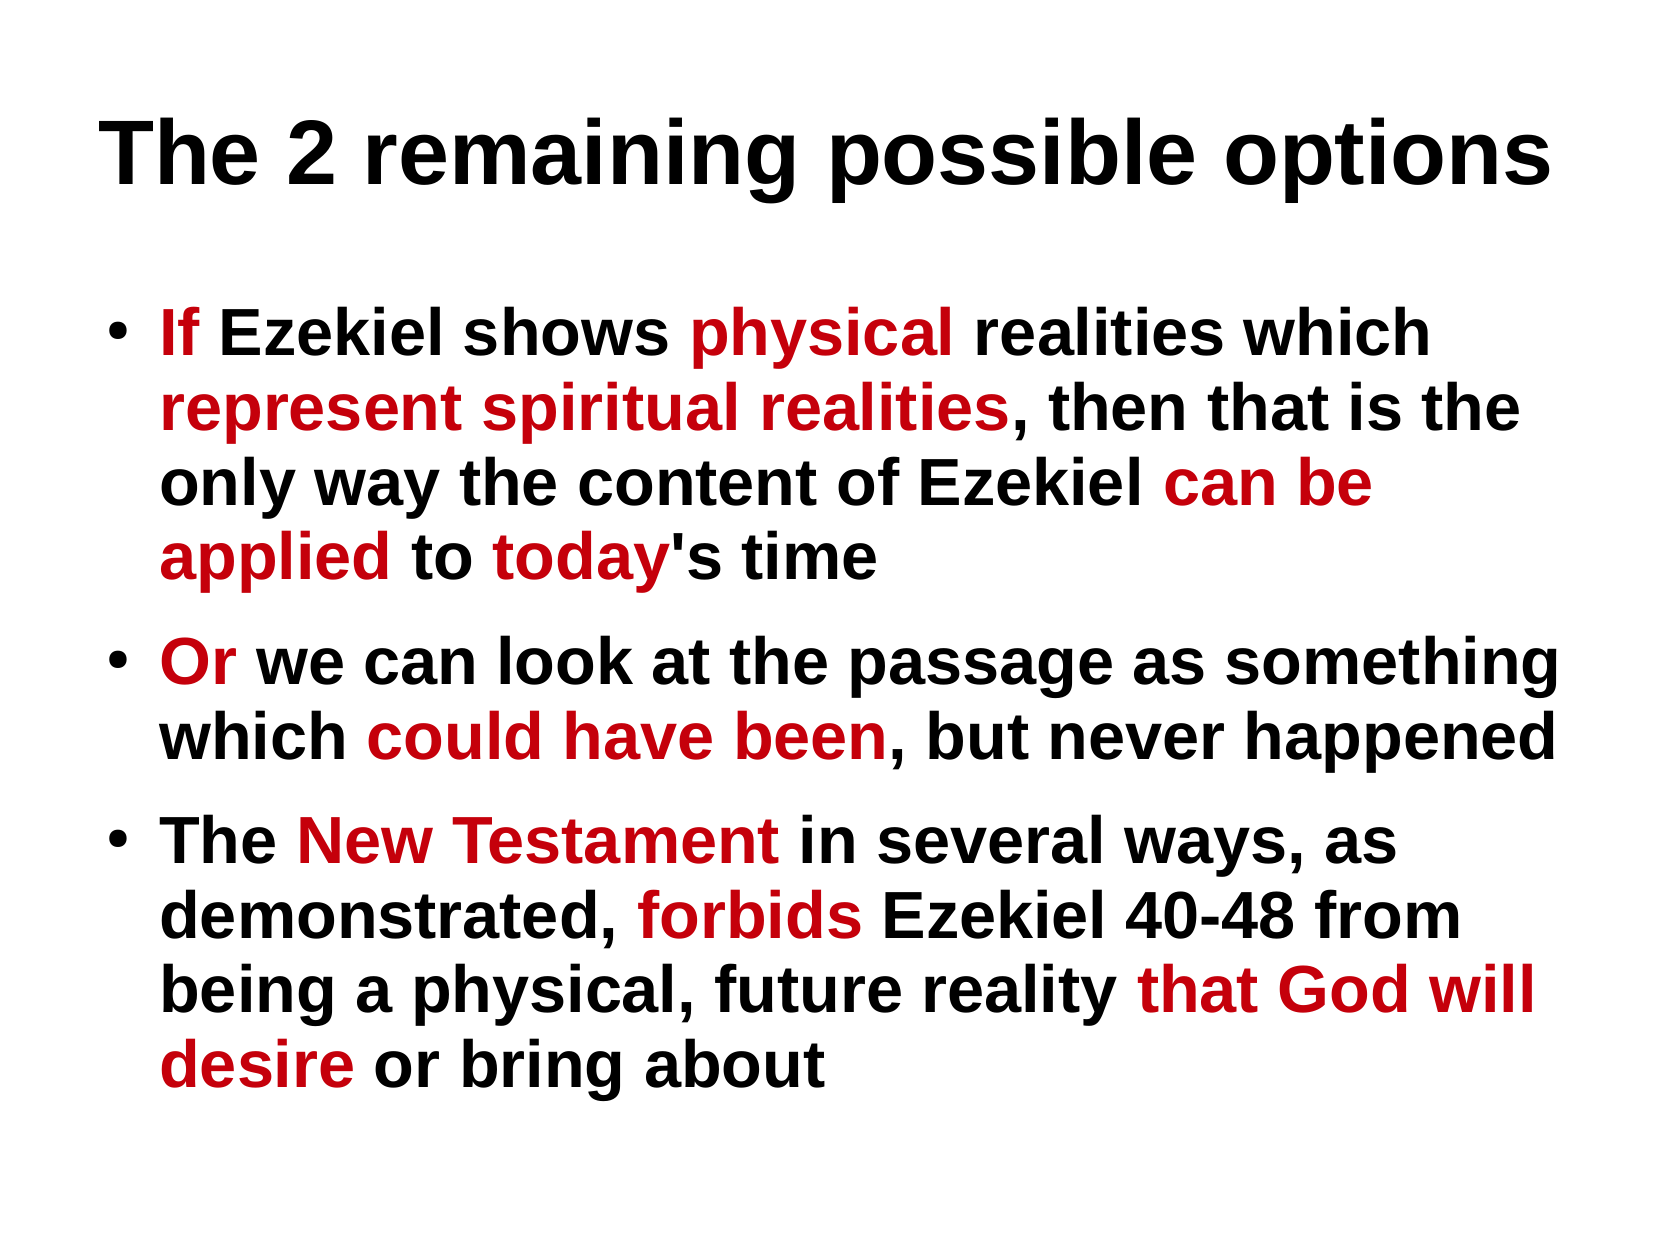

# The 2 remaining possible options
If Ezekiel shows physical realities which represent spiritual realities, then that is the only way the content of Ezekiel can be applied to today's time
Or we can look at the passage as something which could have been, but never happened
The New Testament in several ways, as demonstrated, forbids Ezekiel 40-48 from being a physical, future reality that God will desire or bring about